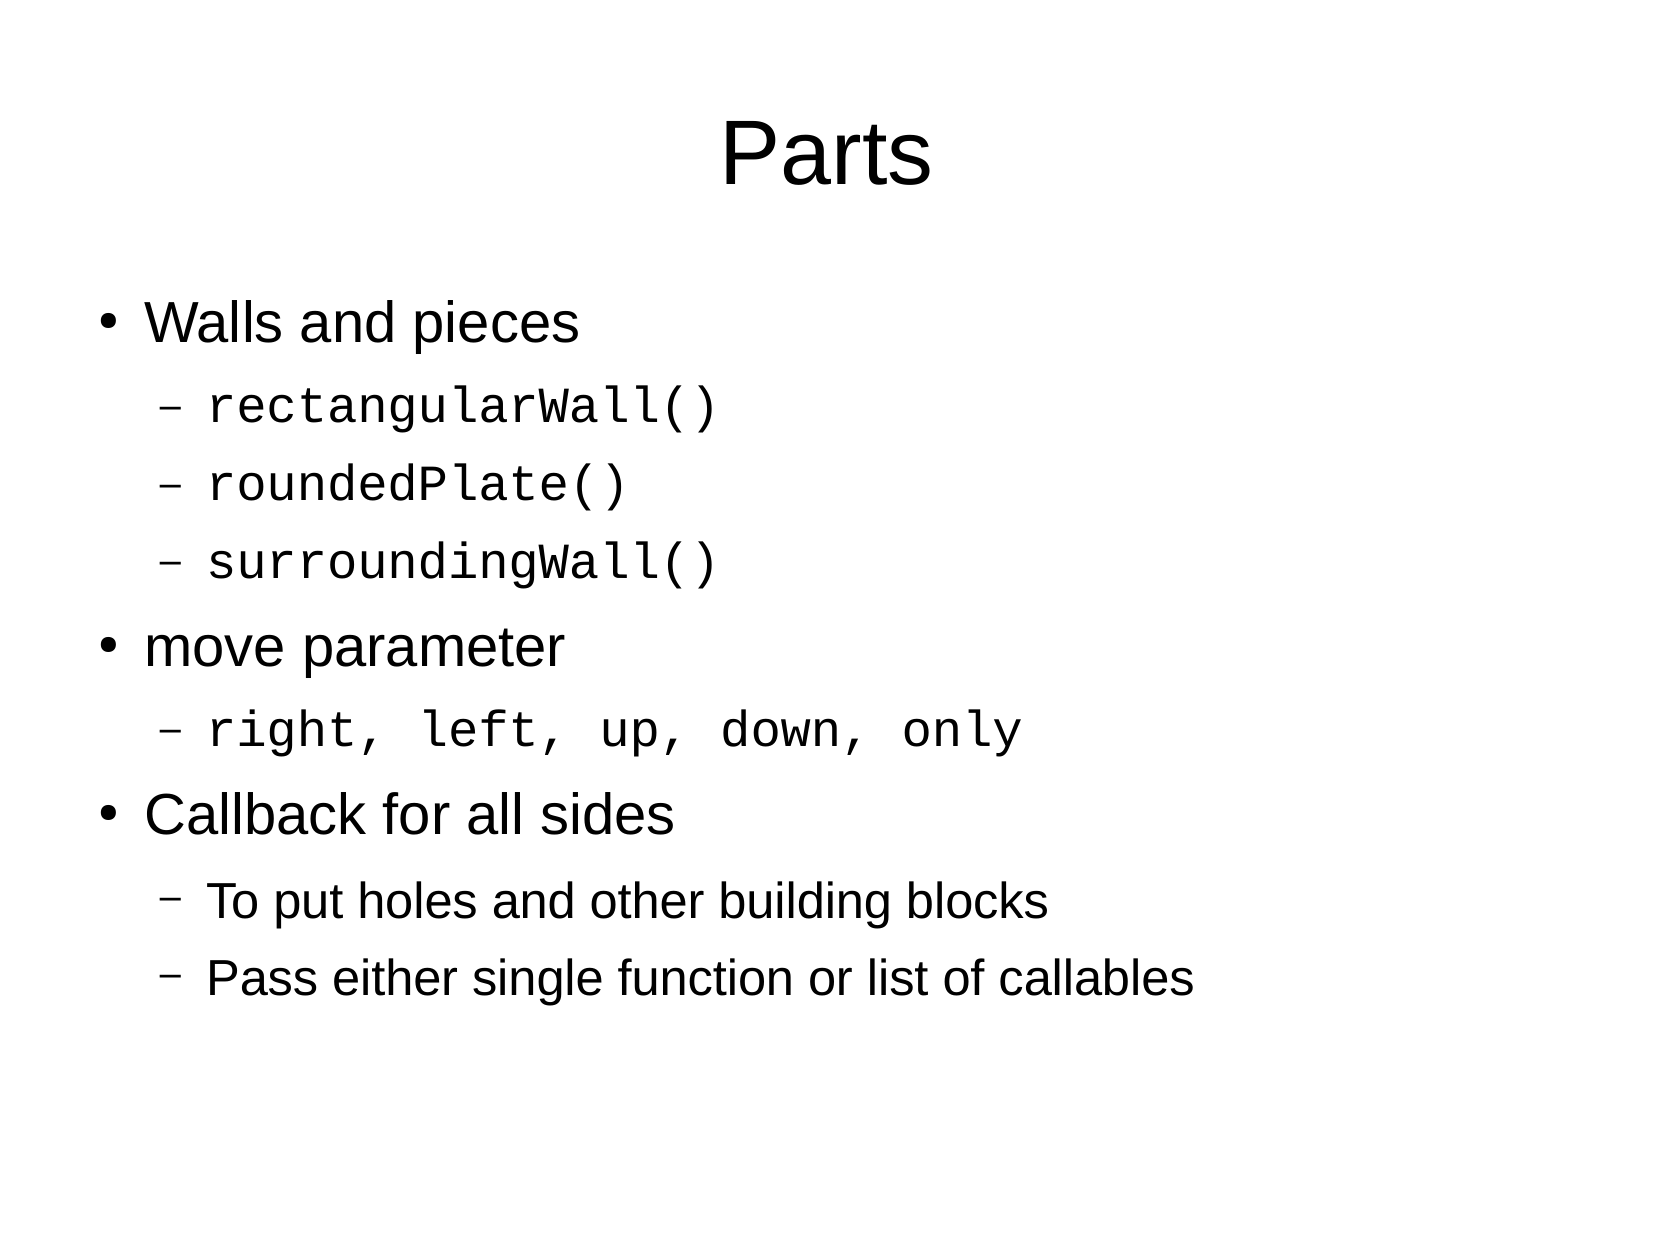

# Parts
Walls and pieces
rectangularWall()
roundedPlate()
surroundingWall()
move parameter
right, left, up, down, only
Callback for all sides
To put holes and other building blocks
Pass either single function or list of callables